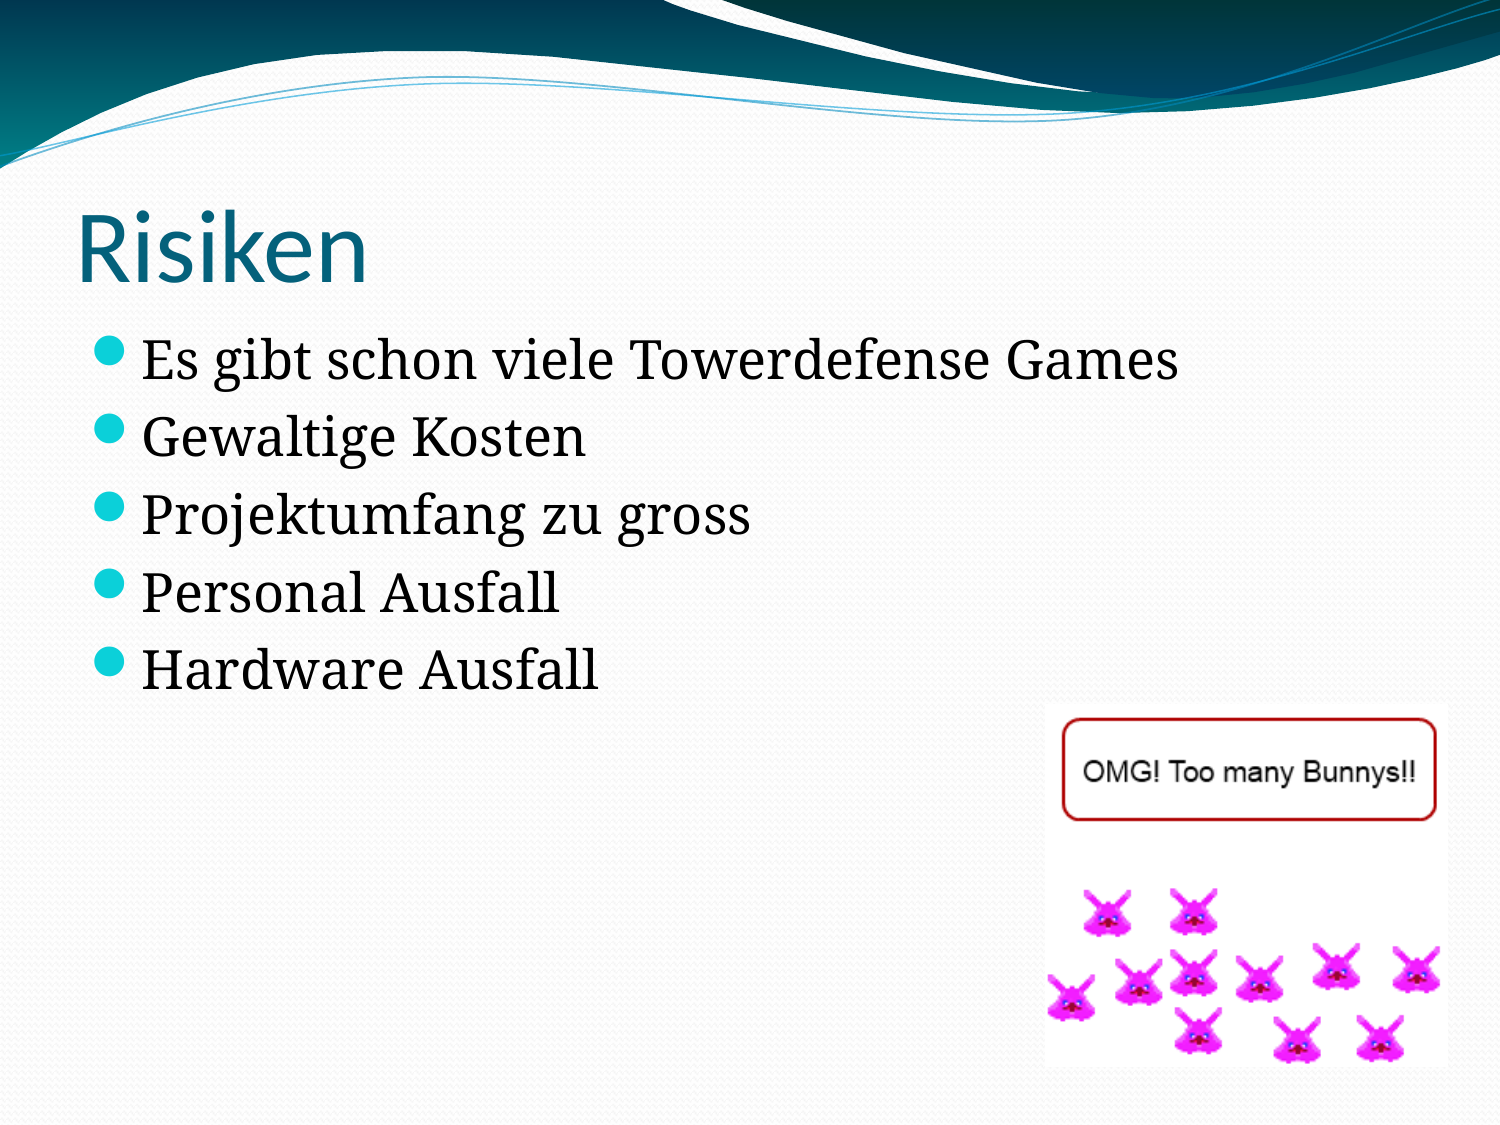

# Risiken
Es gibt schon viele Towerdefense Games
Gewaltige Kosten
Projektumfang zu gross
Personal Ausfall
Hardware Ausfall